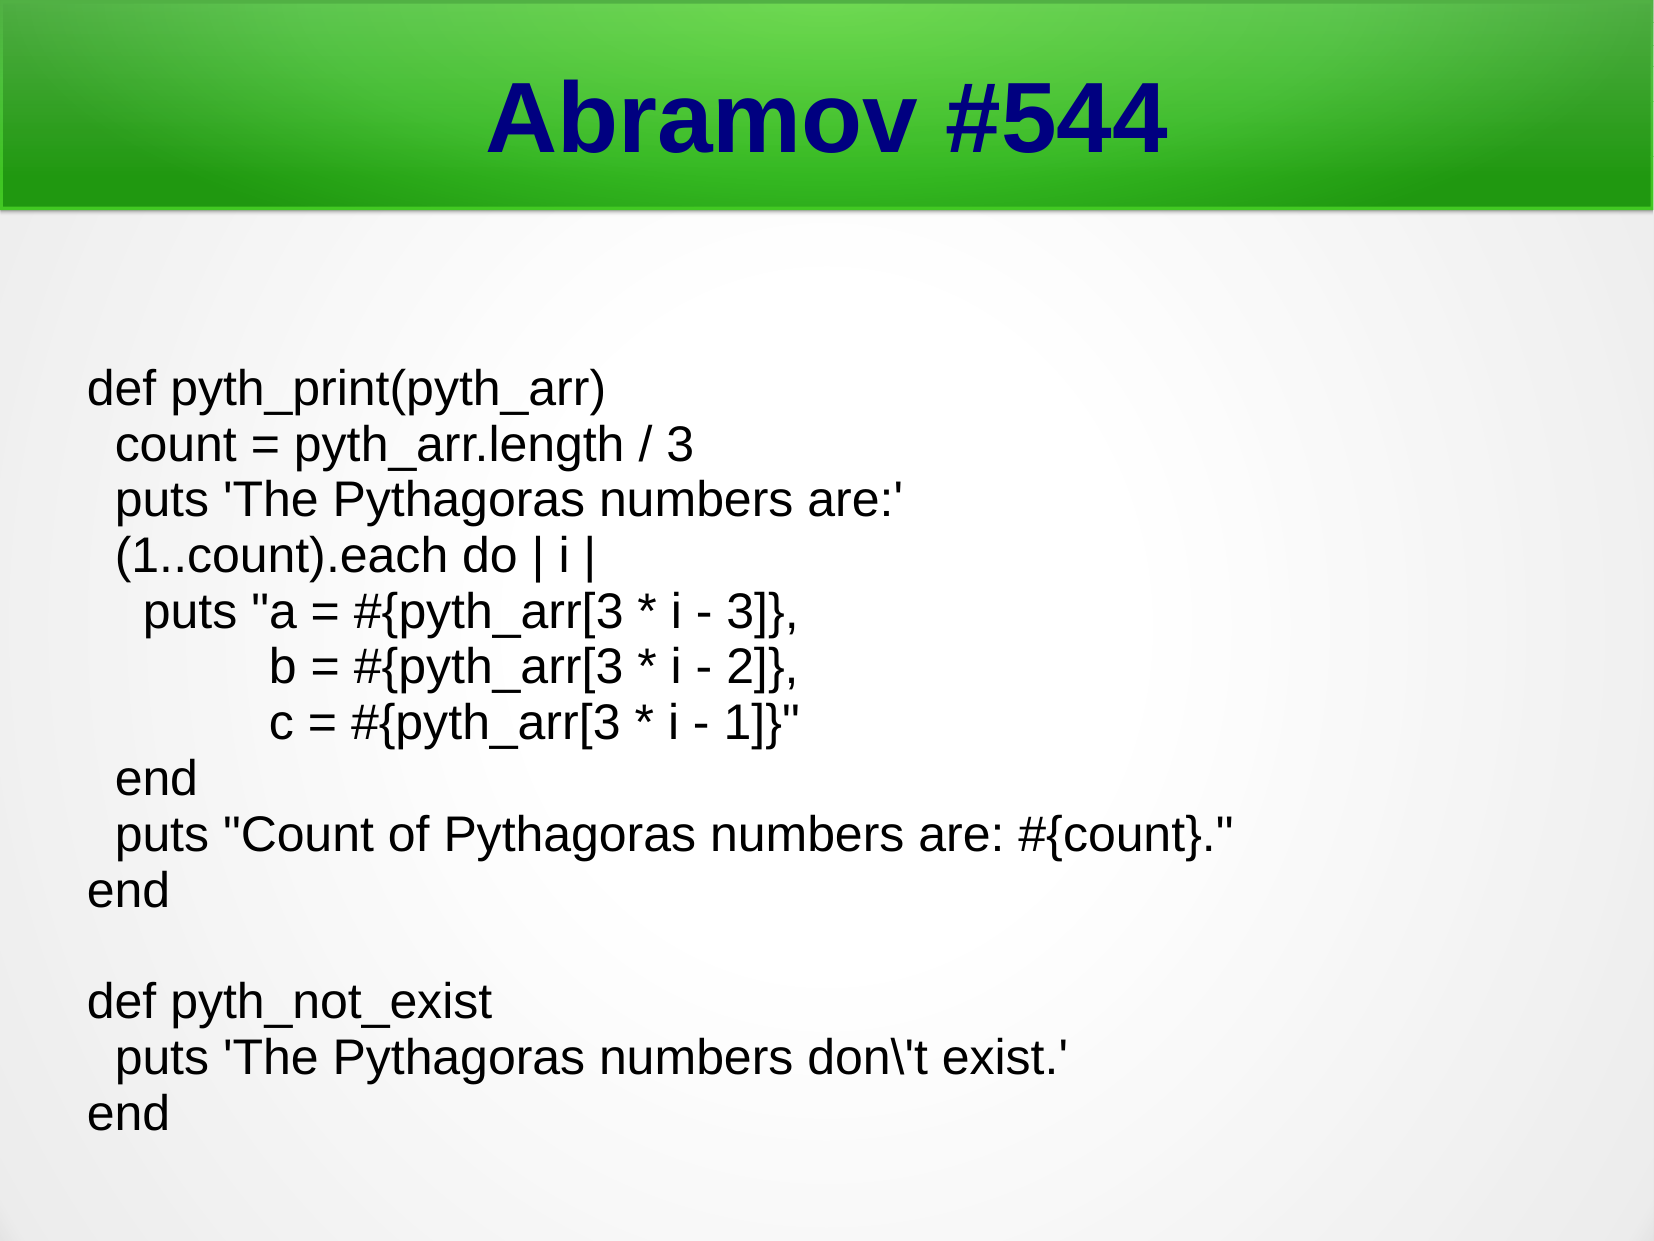

# Abramov #544
def pyth_print(pyth_arr)
 count = pyth_arr.length / 3
 puts 'The Pythagoras numbers are:'
 (1..count).each do | i |
 puts "a = #{pyth_arr[3 * i - 3]},
 b = #{pyth_arr[3 * i - 2]},
 c = #{pyth_arr[3 * i - 1]}"
 end
 puts "Count of Pythagoras numbers are: #{count}."
end
def pyth_not_exist
 puts 'The Pythagoras numbers don\'t exist.'
end